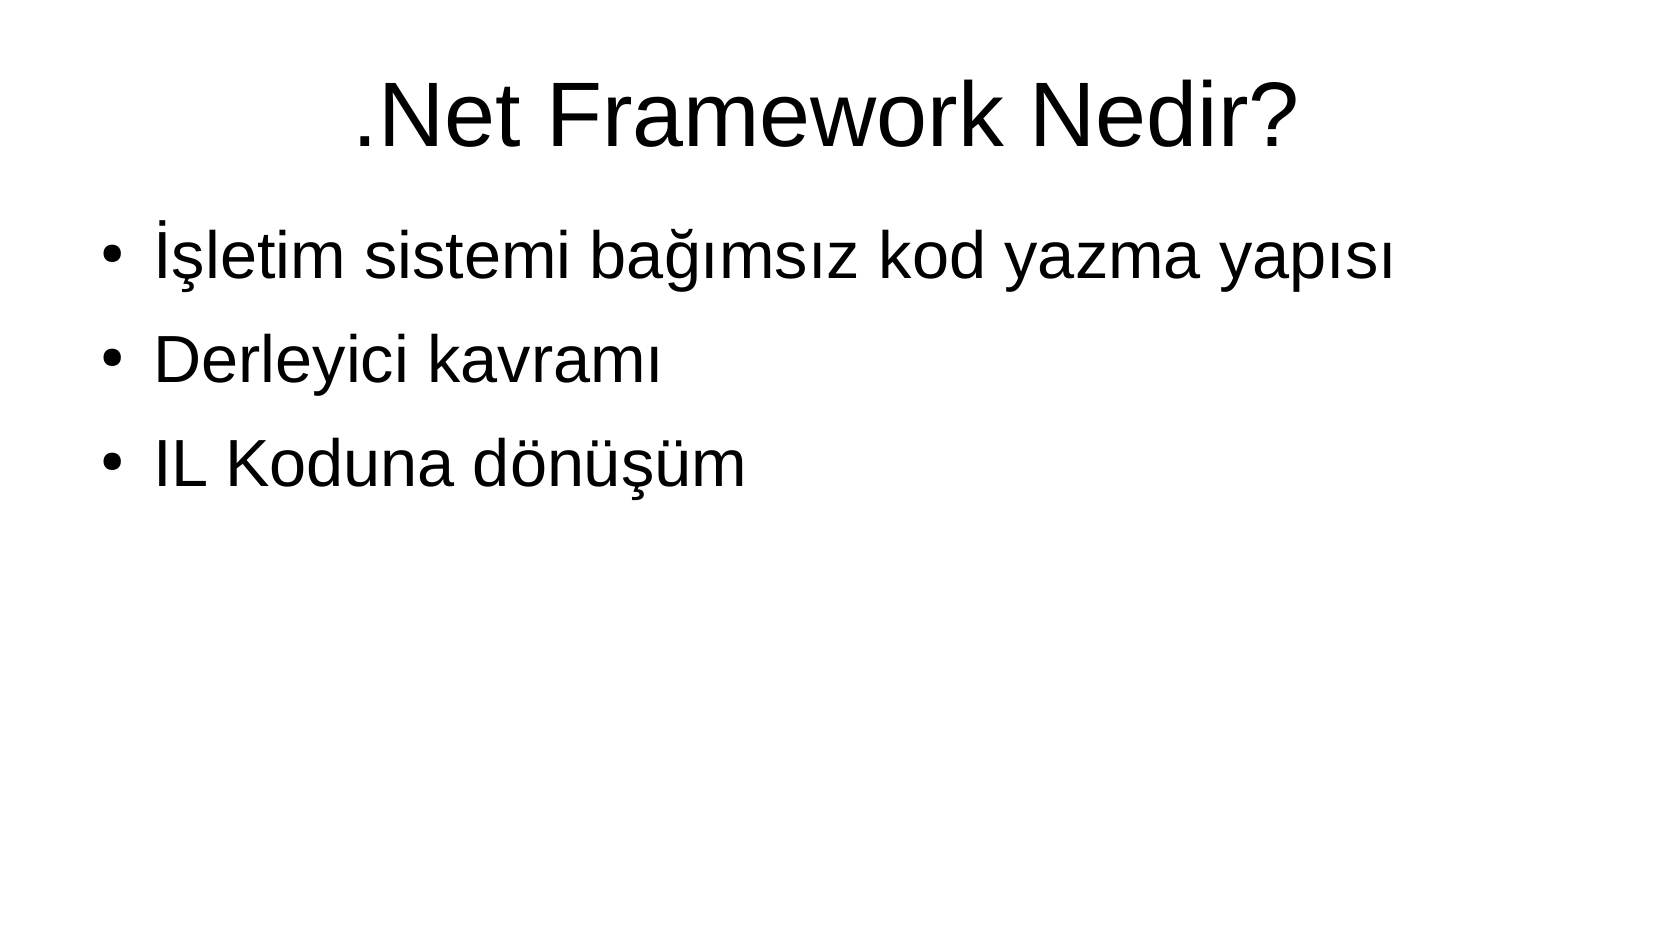

# .Net Framework Nedir?
İşletim sistemi bağımsız kod yazma yapısı
Derleyici kavramı
IL Koduna dönüşüm